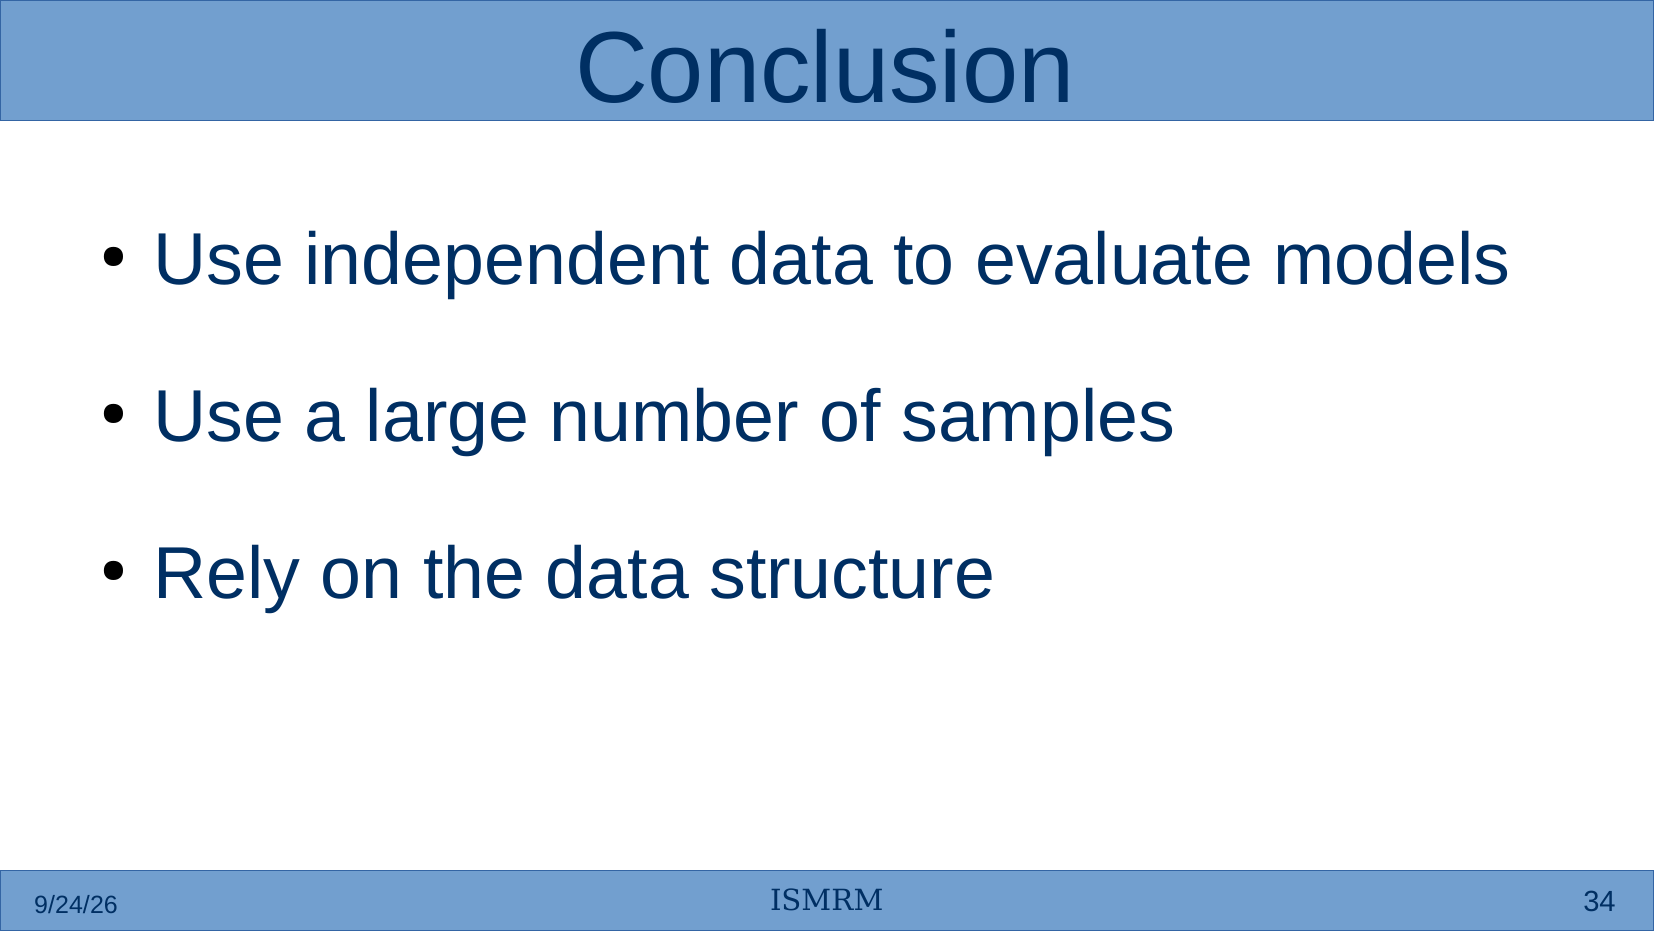

# Conclusion
Use independent data to evaluate models
Use a large number of samples
Rely on the data structure
34